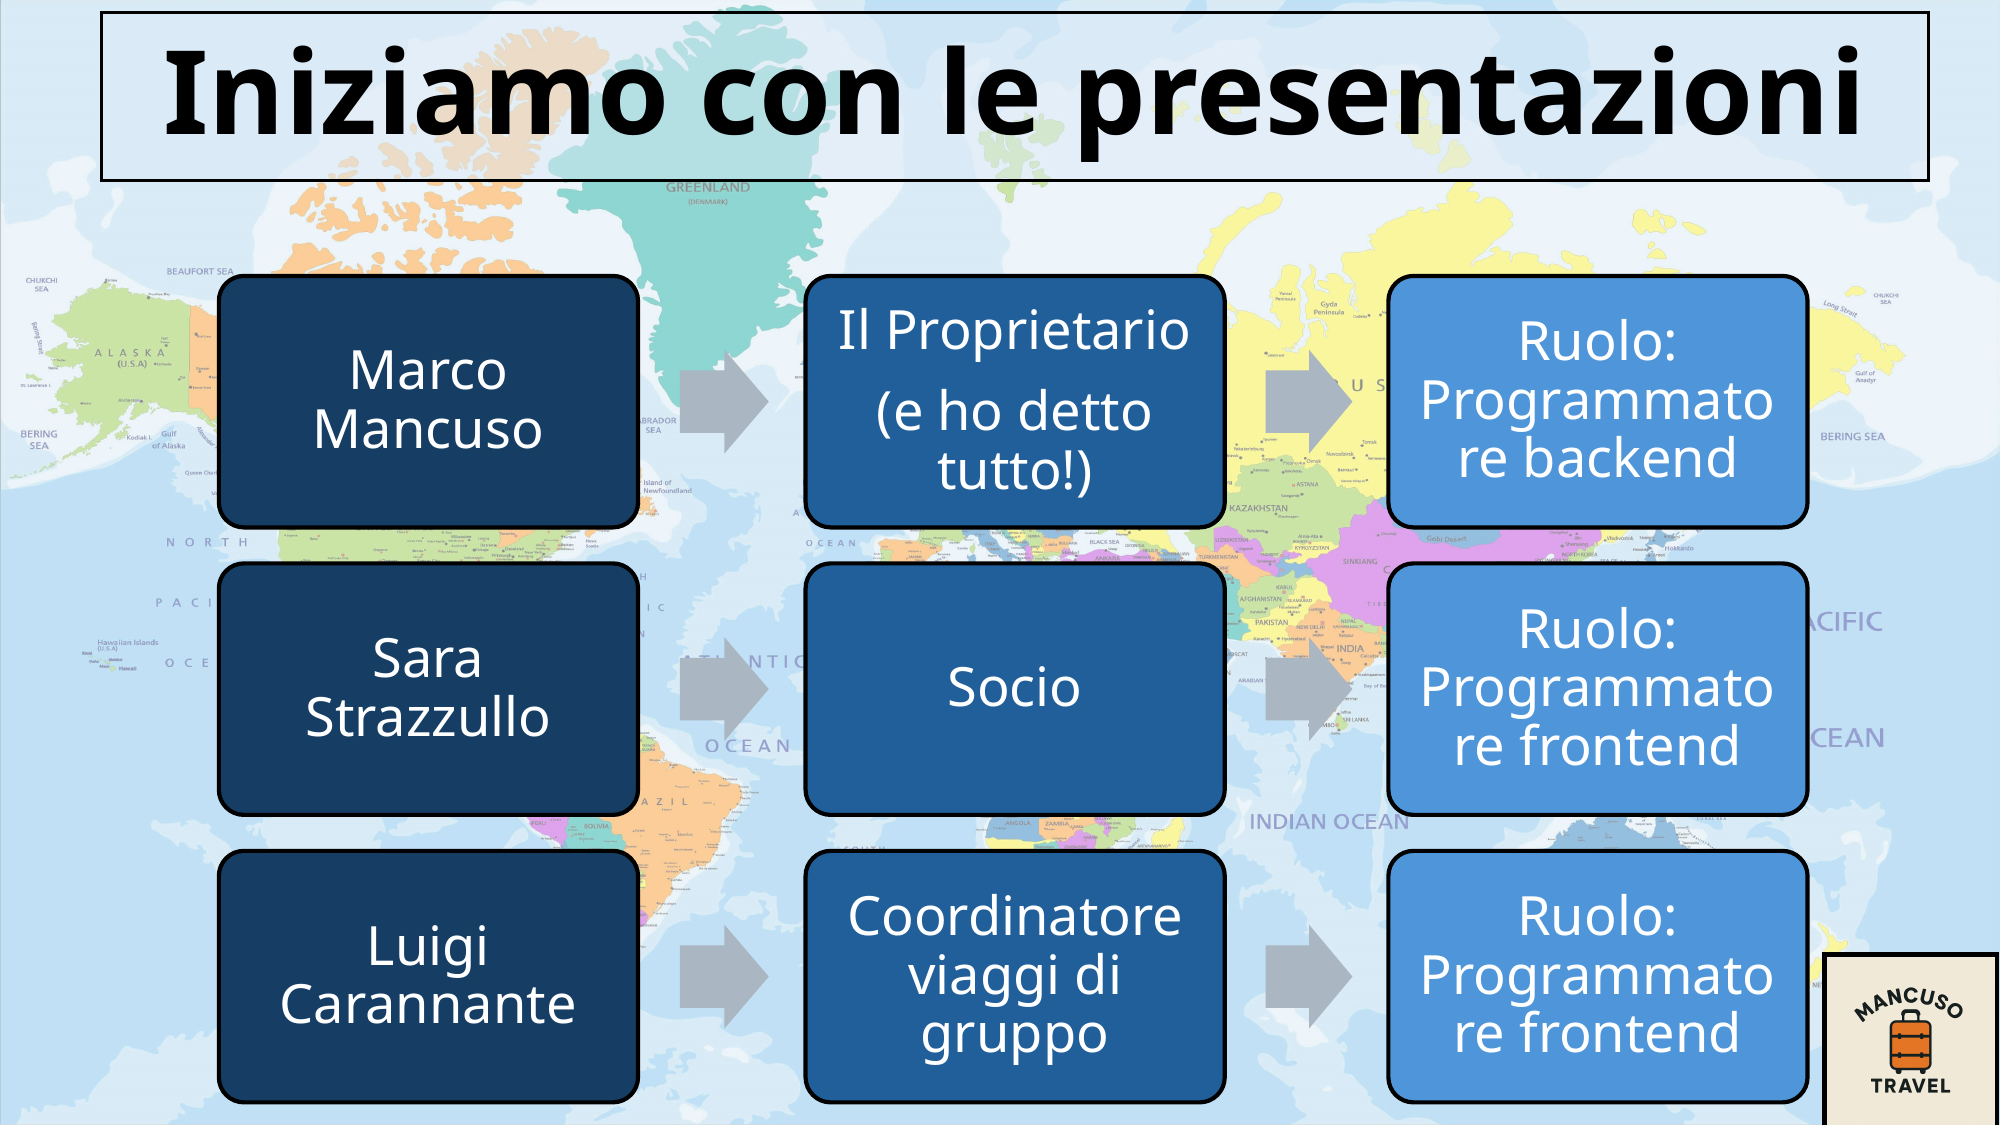

# Iniziamo con le presentazioni
Marco Mancuso
Il Proprietario
(e ho detto tutto!)
Ruolo: Programmatore backend
Sara Strazzullo
Socio
Ruolo: Programmatore frontend
Luigi Carannante
Coordinatore viaggi di gruppo
Ruolo: Programmatore frontend